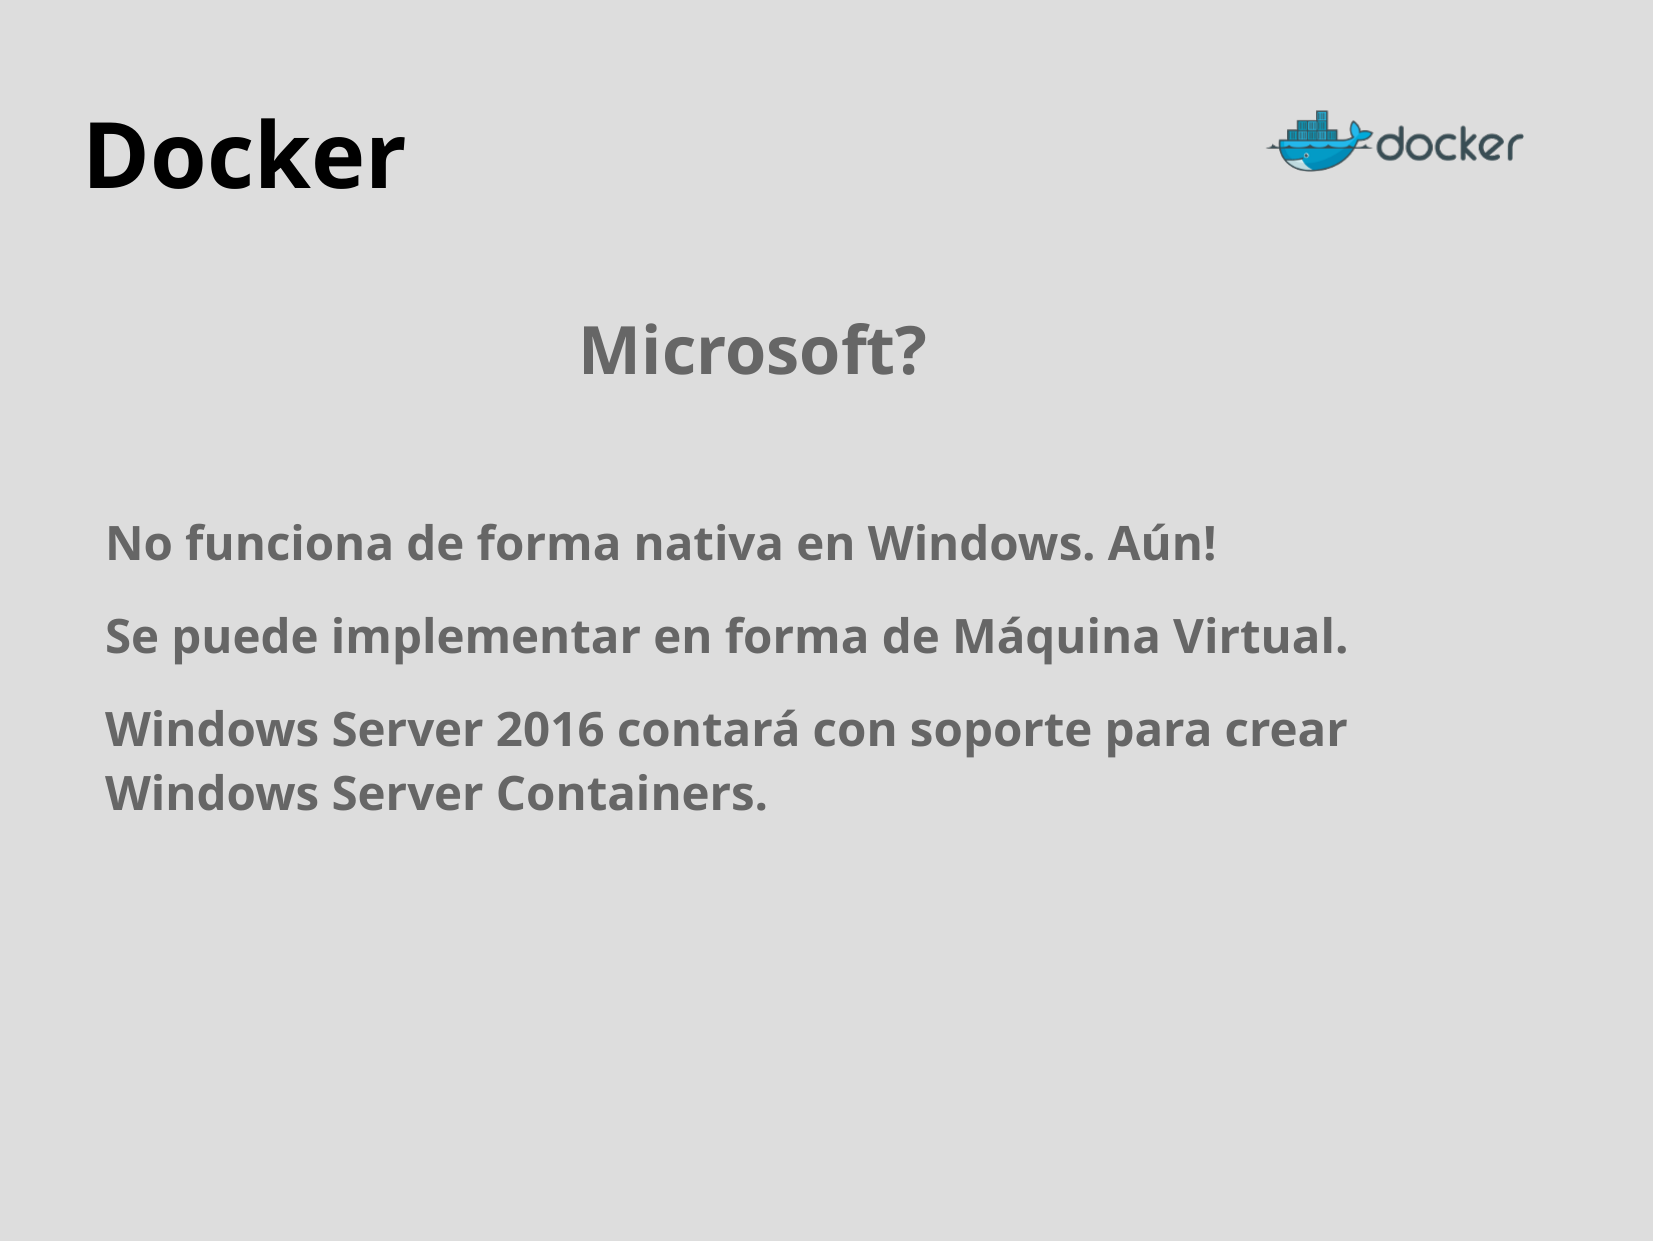

# Docker
Microsoft?
No funciona de forma nativa en Windows. Aún!
Se puede implementar en forma de Máquina Virtual.
Windows Server 2016 contará con soporte para crear Windows Server Containers.